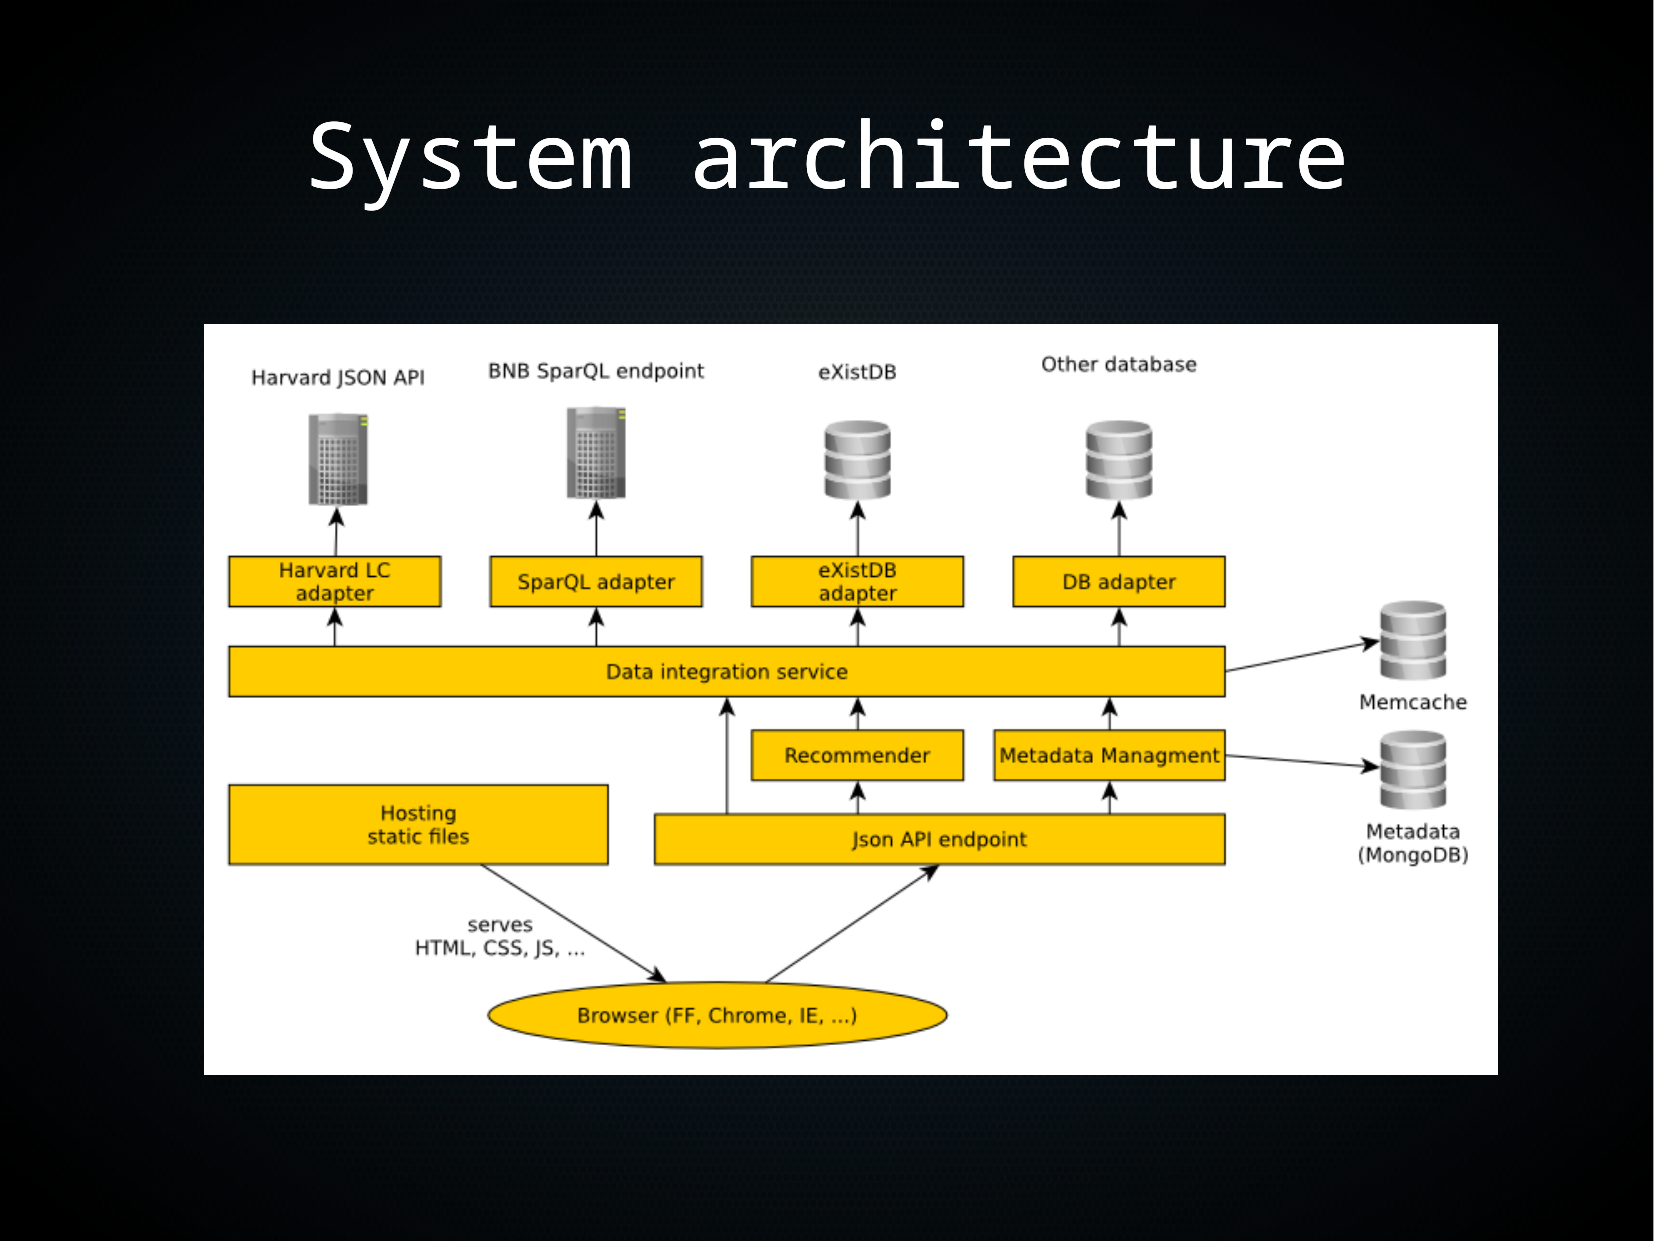

# System architecture
System architecture
System architecture